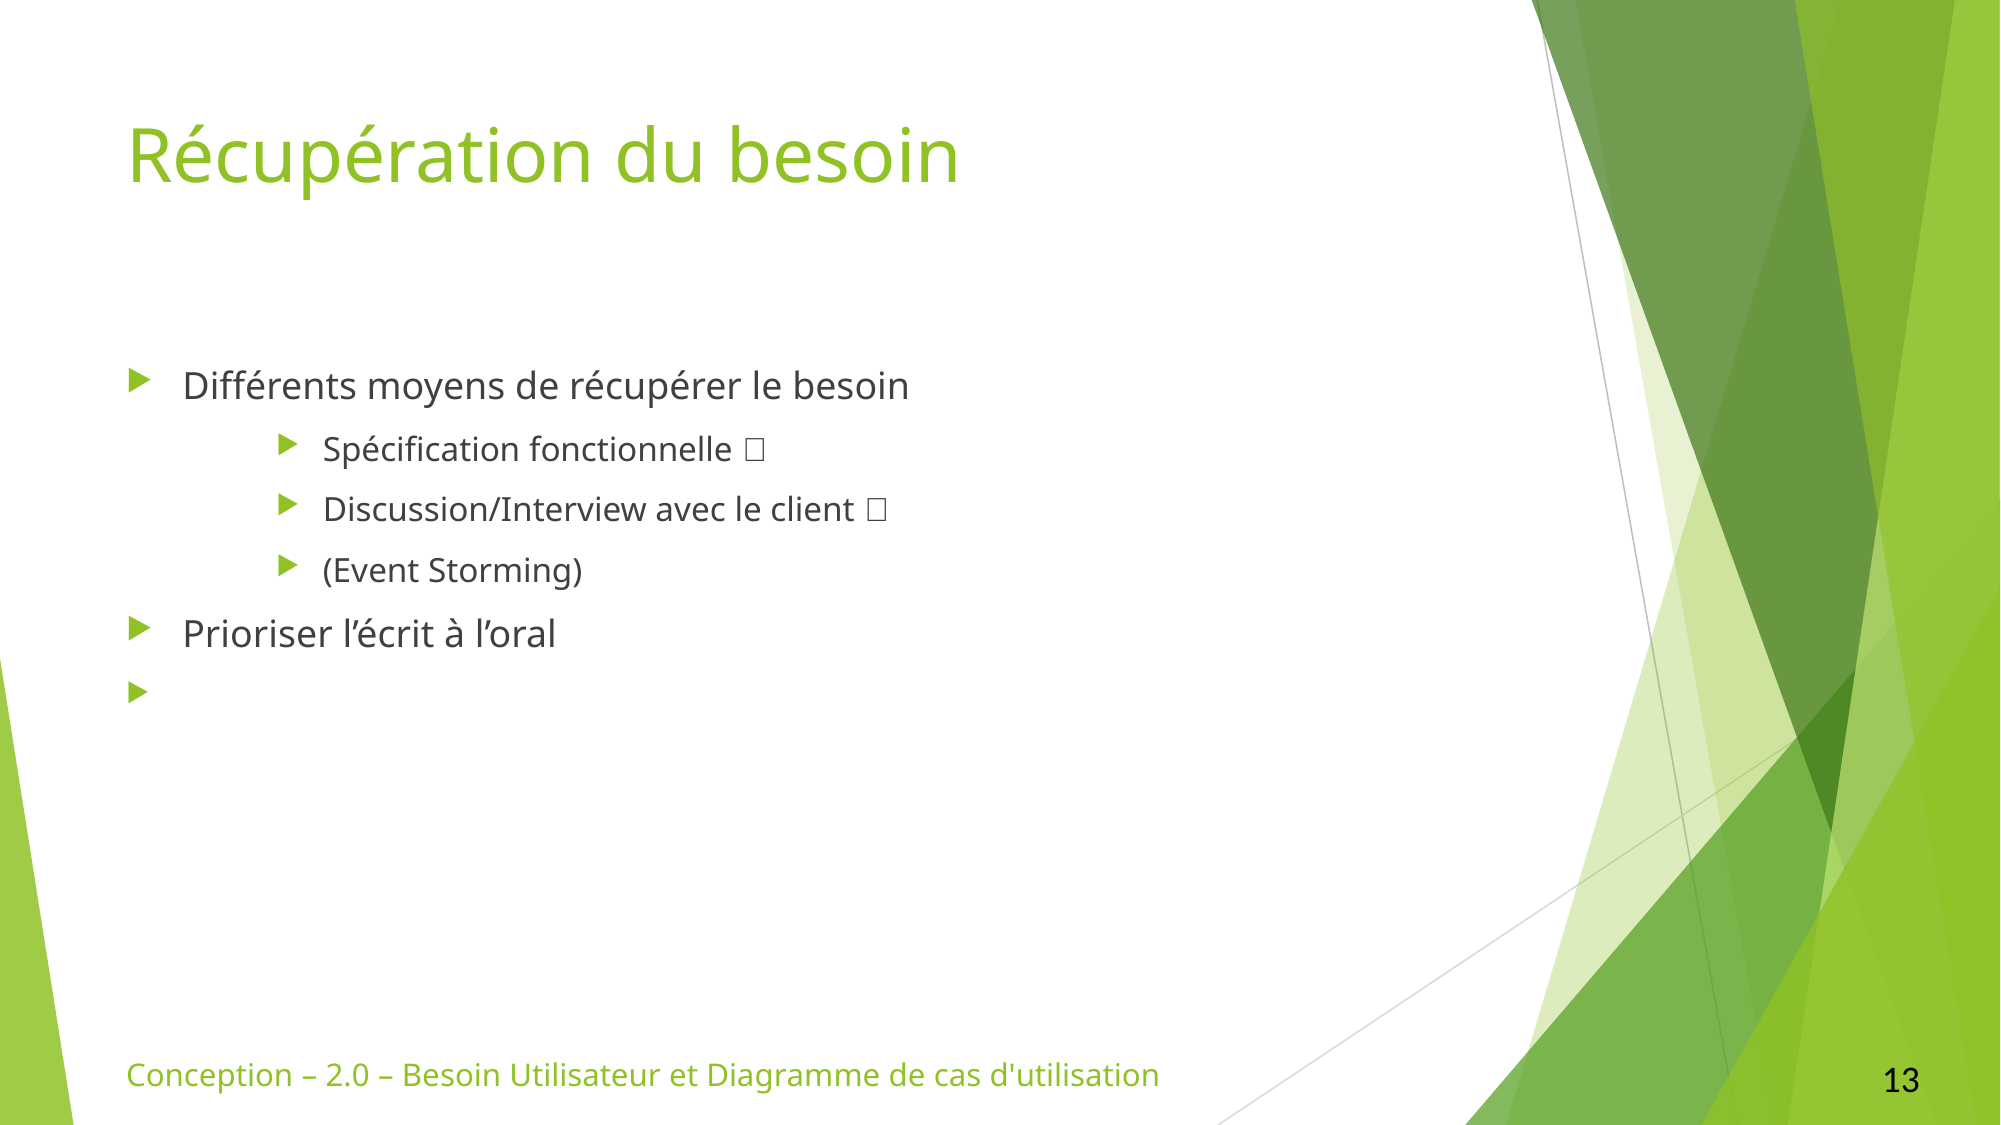

# Récupération du besoin
Différents moyens de récupérer le besoin
Spécification fonctionnelle 
Discussion/Interview avec le client 
(Event Storming)
Prioriser l’écrit à l’oral
Conception – 2.0 – Besoin Utilisateur et Diagramme de cas d'utilisation